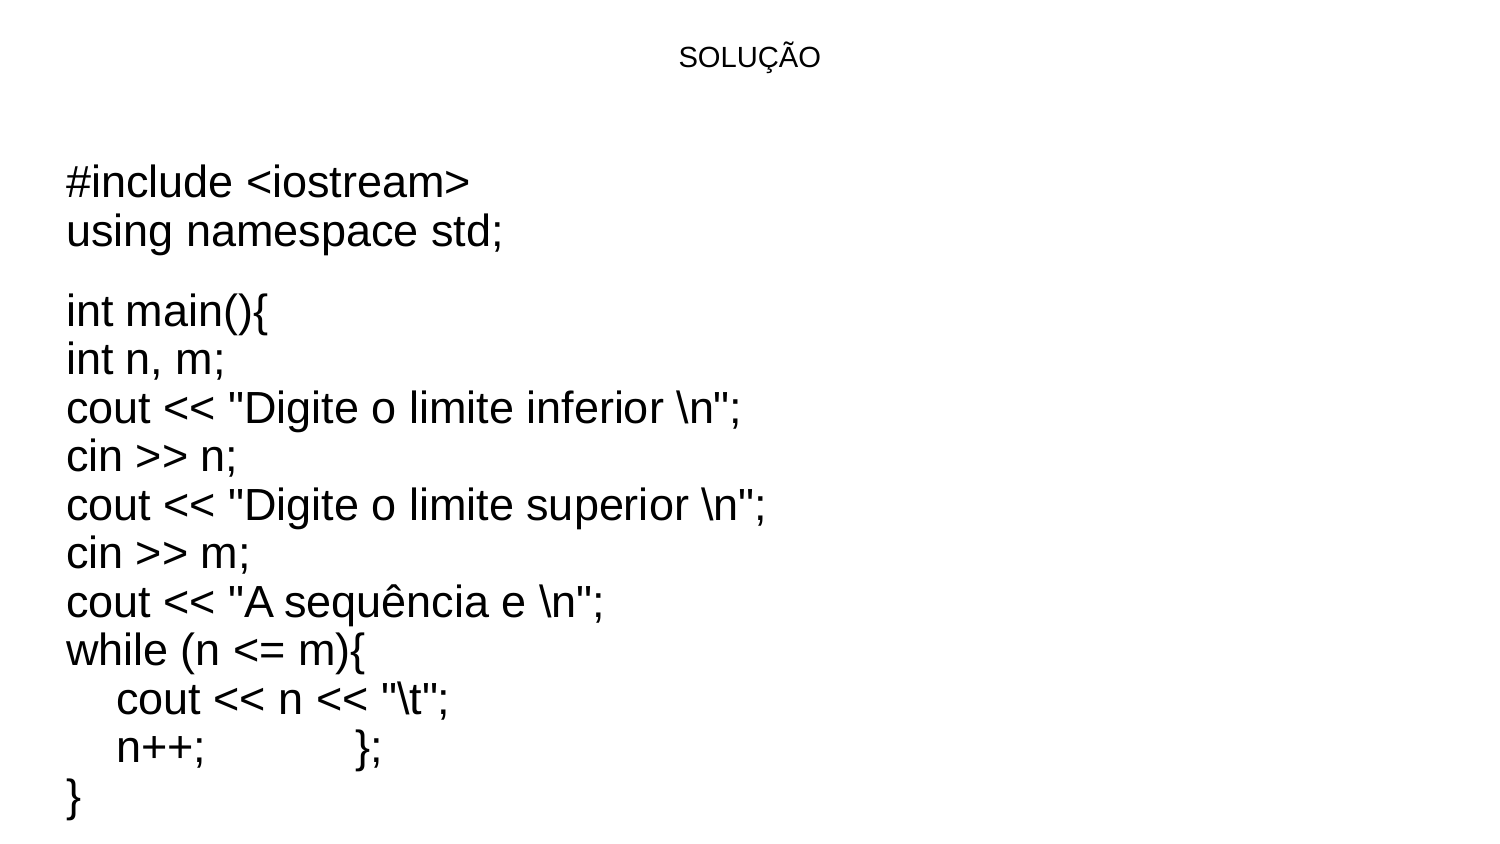

# SOLUÇÃO
#include <iostream>
using namespace std;
int main(){
int n, m;
cout << "Digite o limite inferior \n";
cin >> n;
cout << "Digite o limite superior \n";
cin >> m;
cout << "A sequência e \n";
while (n <= m){
 cout << n << "\t";
 n++; };
}